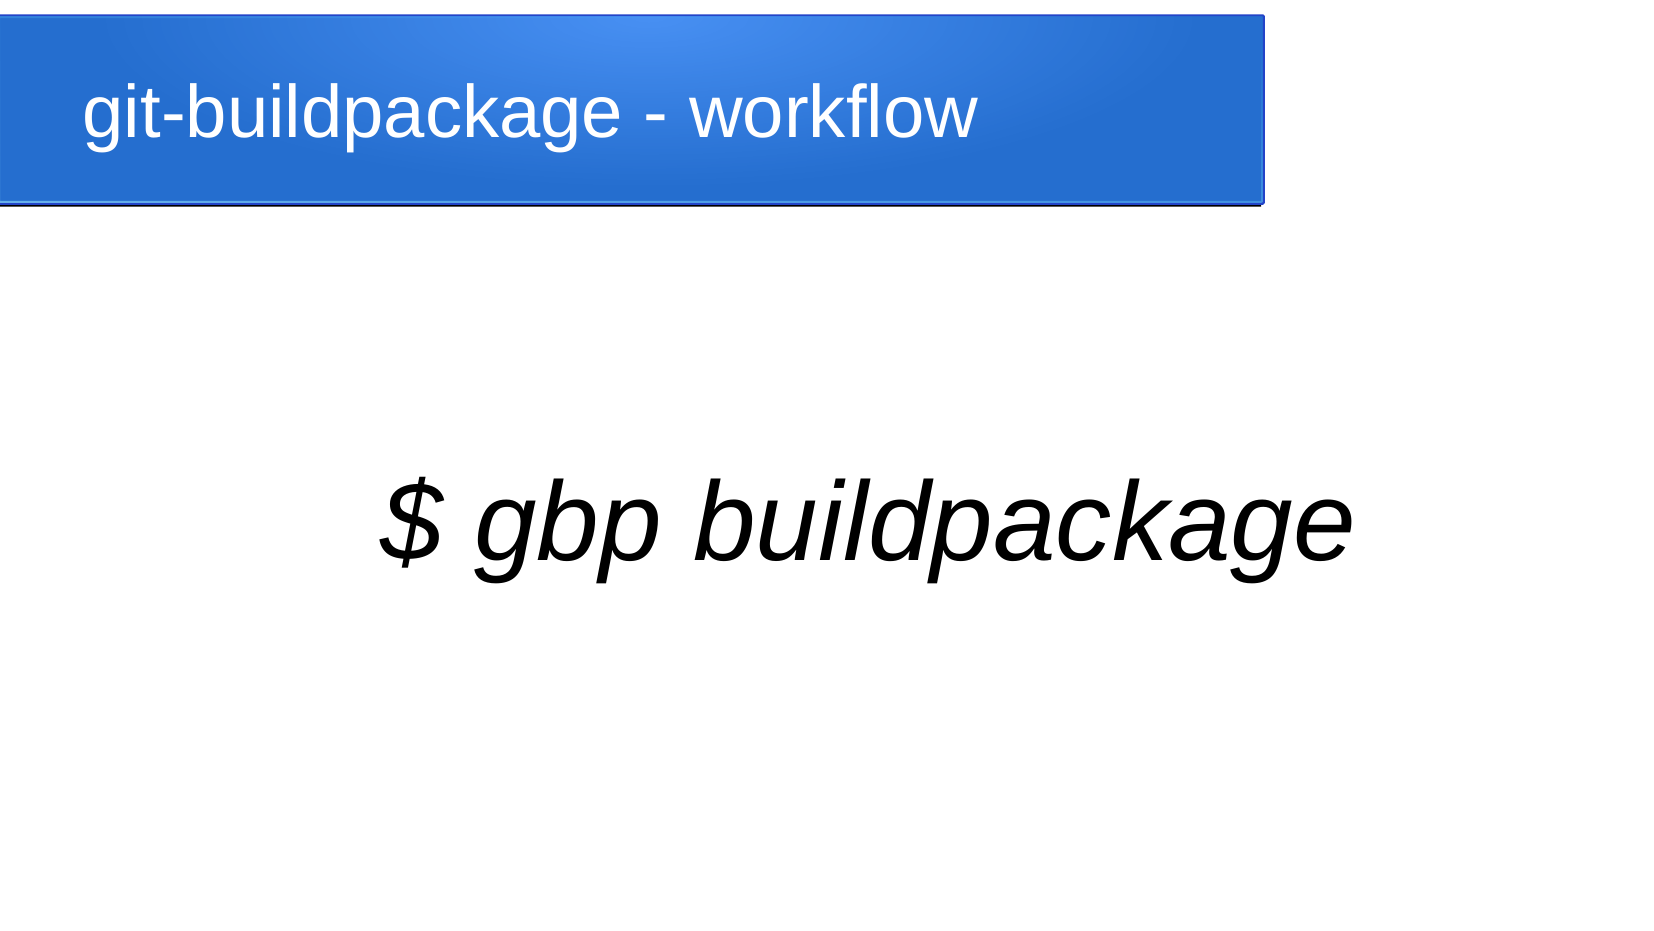

# git-buildpackage - workflow
$ gbp buildpackage